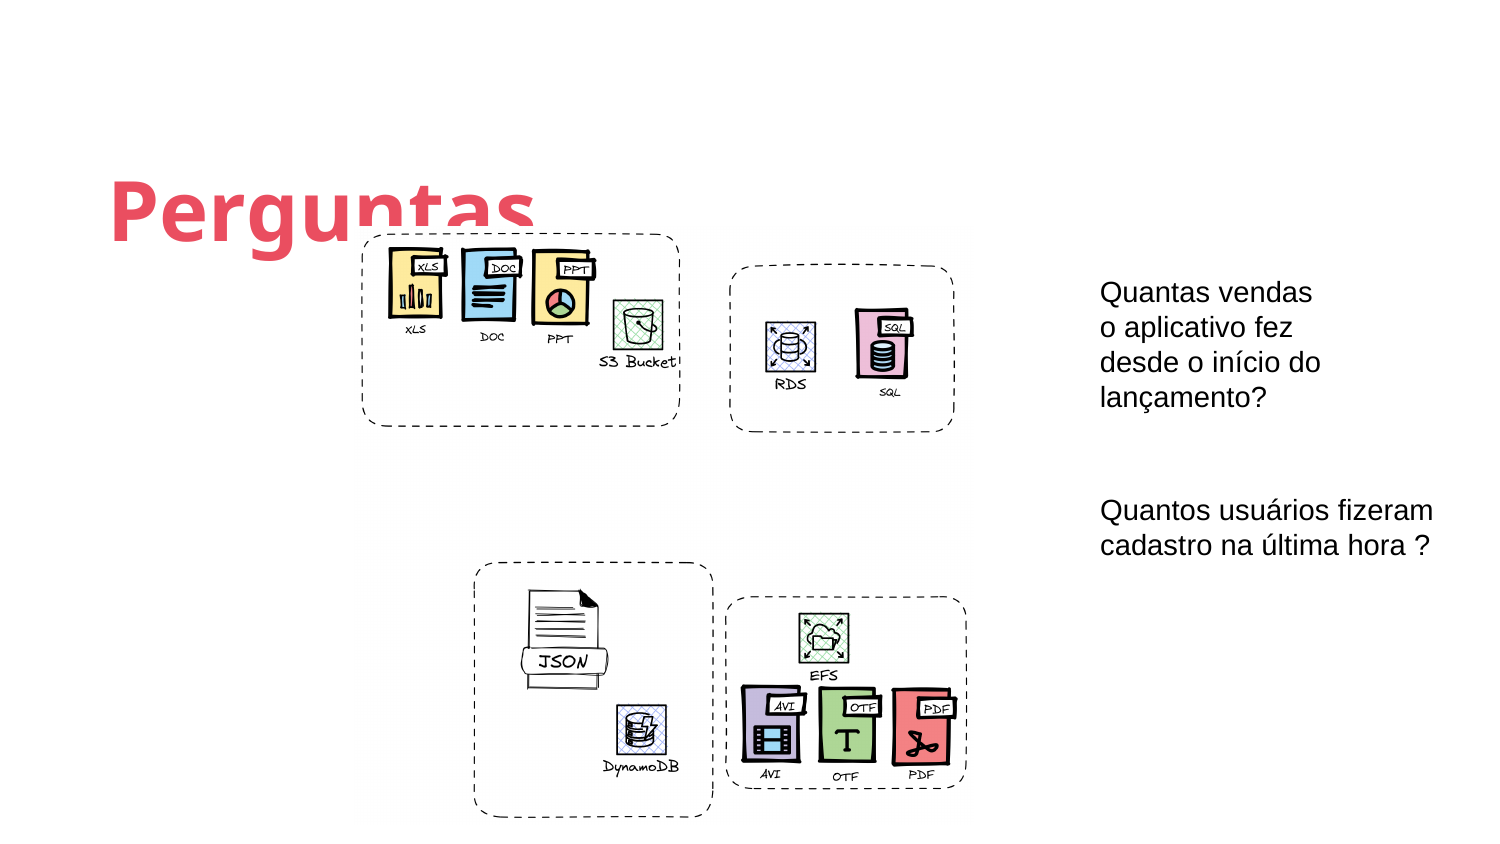

Perguntas
Quantas vendas o aplicativo fez desde o início do lançamento?
Quantos usuários fizeram
cadastro na última hora ?